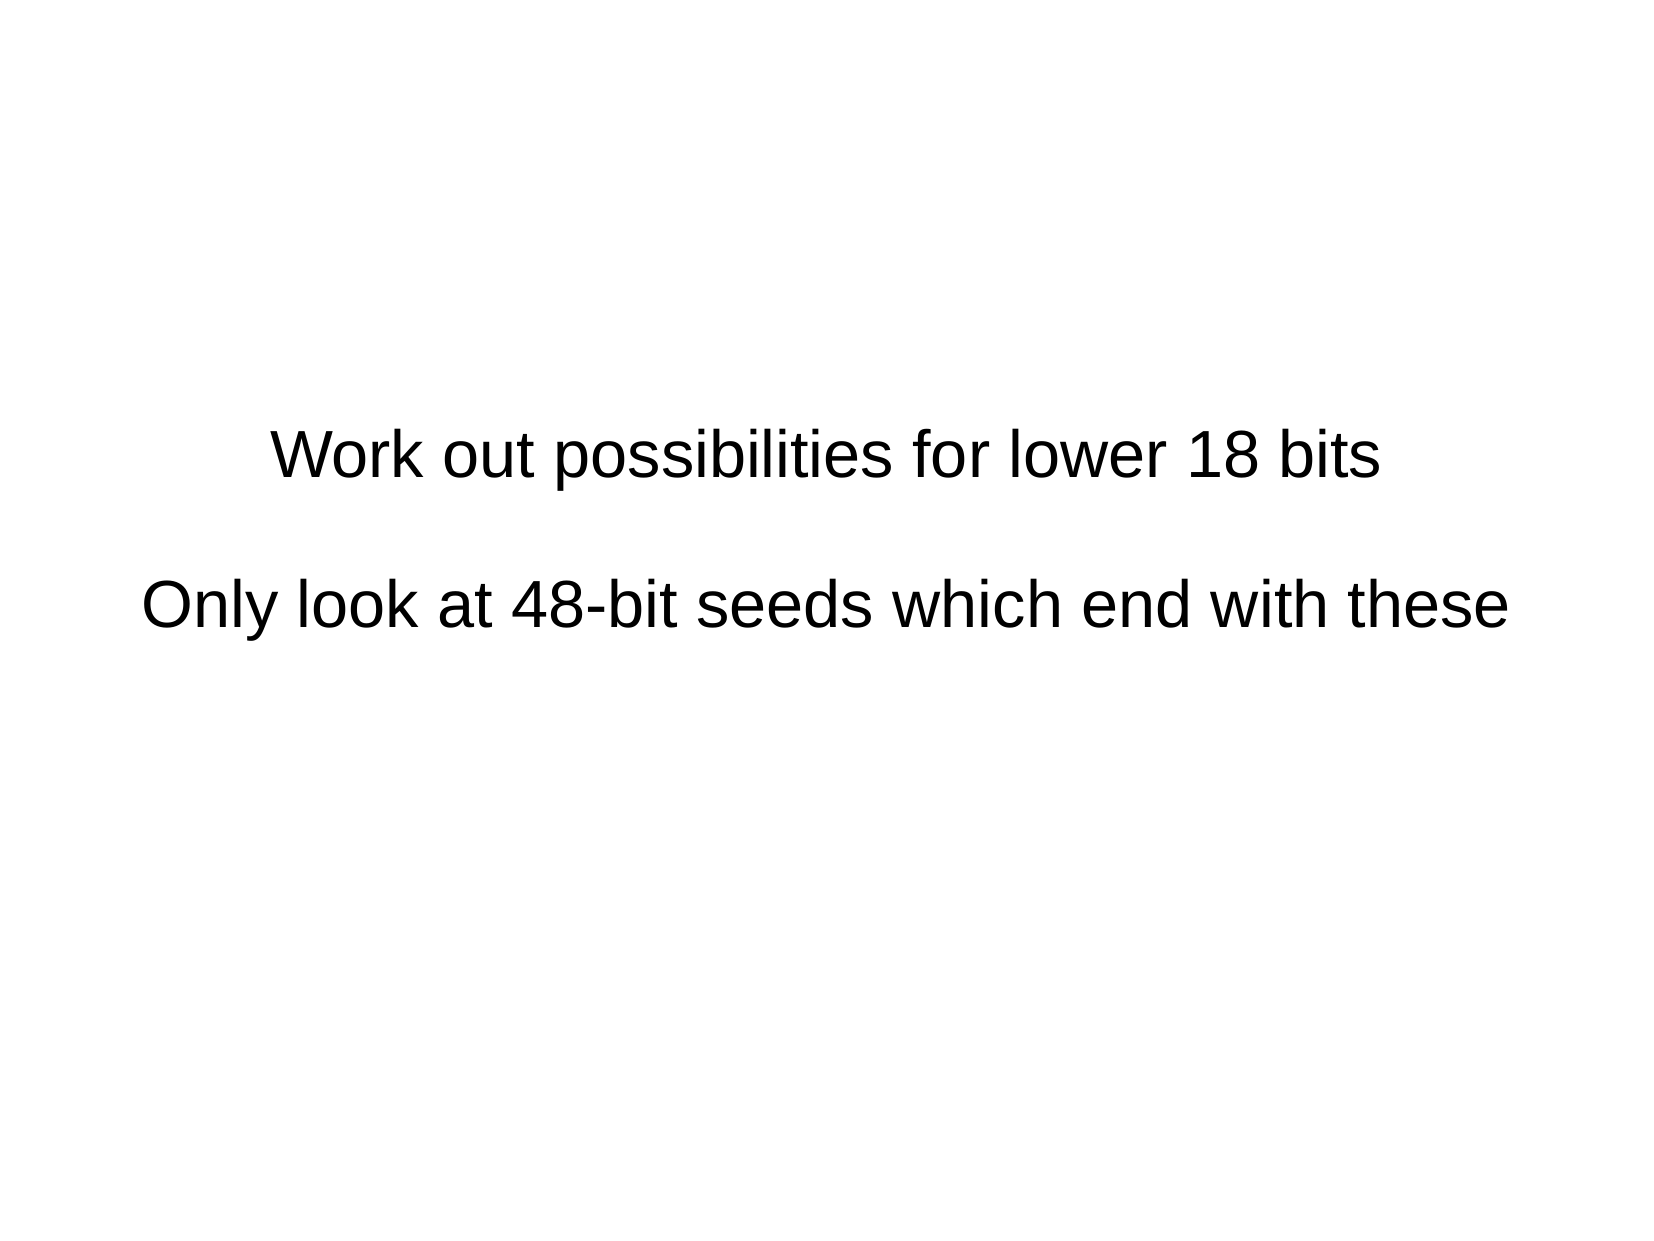

# Work out possibilities for lower 18 bits
Only look at 48-bit seeds which end with these